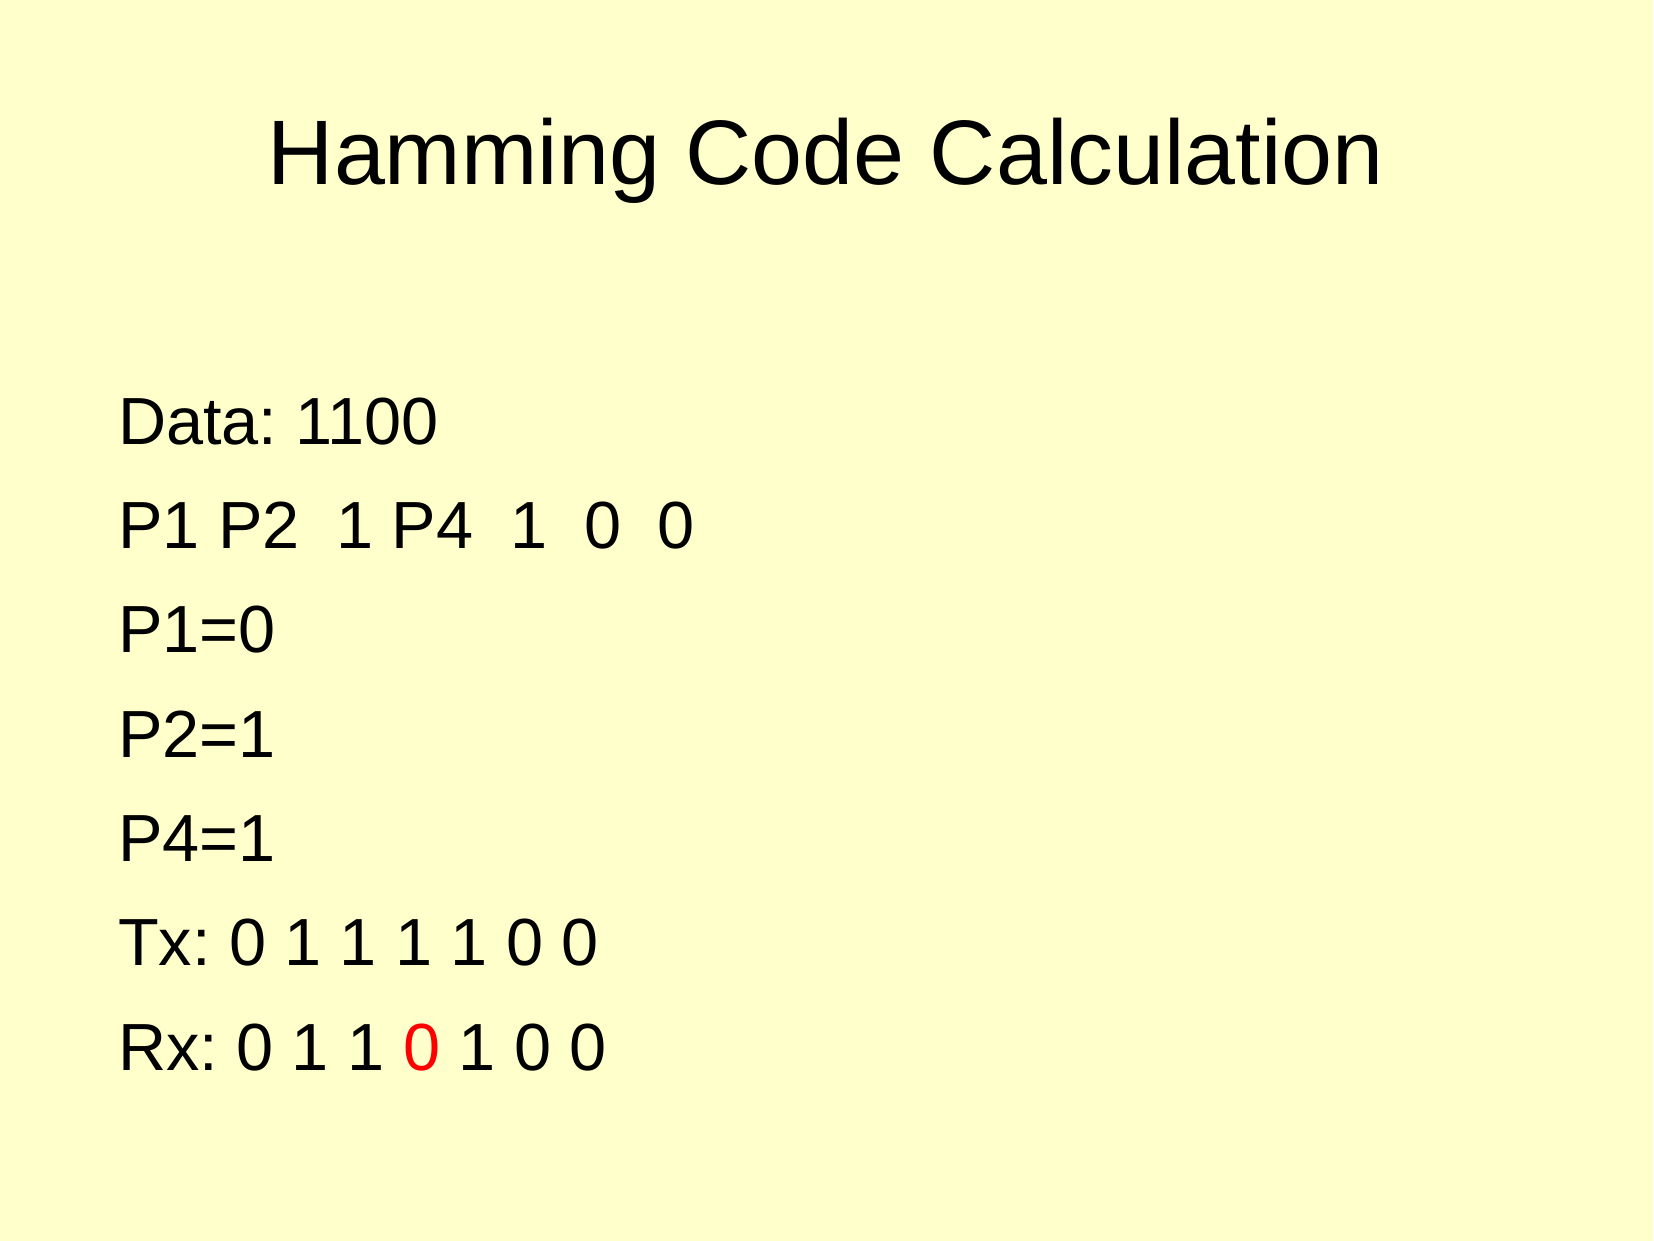

# Hamming Code Calculation
Data: 1100
P1 P2 1 P4 1 0 0
P1=0
P2=1
P4=1
Tx: 0 1 1 1 1 0 0
Rx: 0 1 1 0 1 0 0